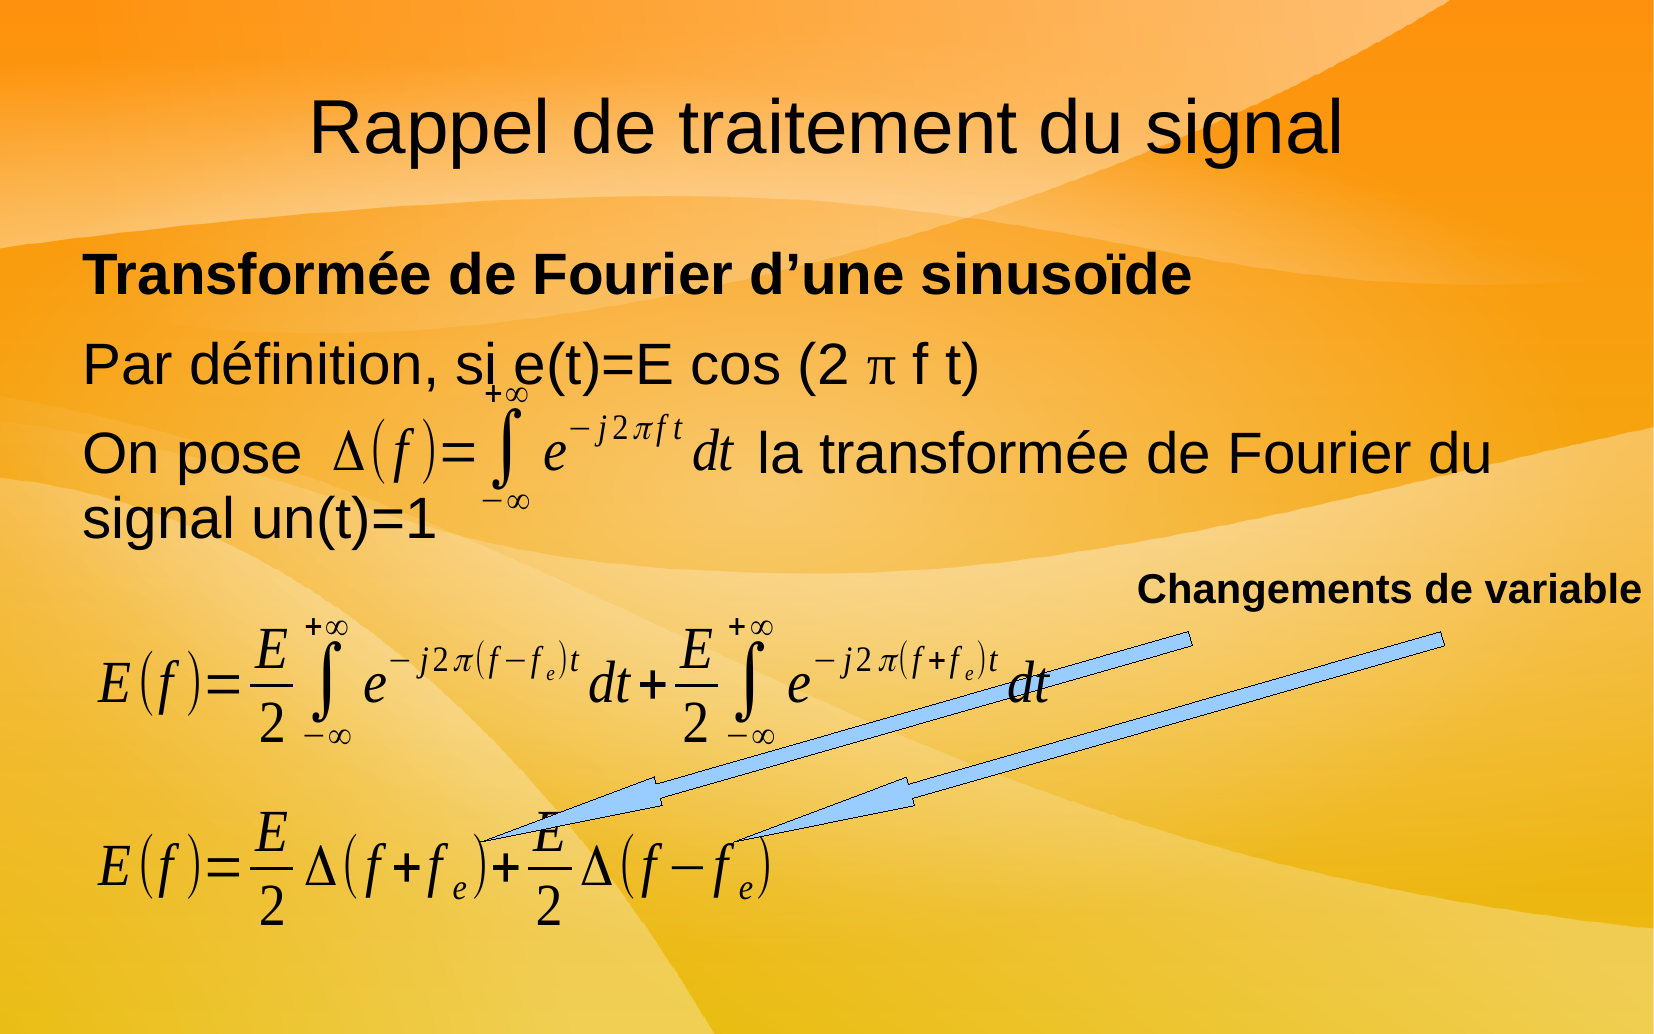

# Rappel de traitement du signal
Transformée de Fourier d’une sinusoïde
Par définition, si e(t)=E cos (2 π f t)
On pose la transformée de Fourier du signal un(t)=1
Changements de variable